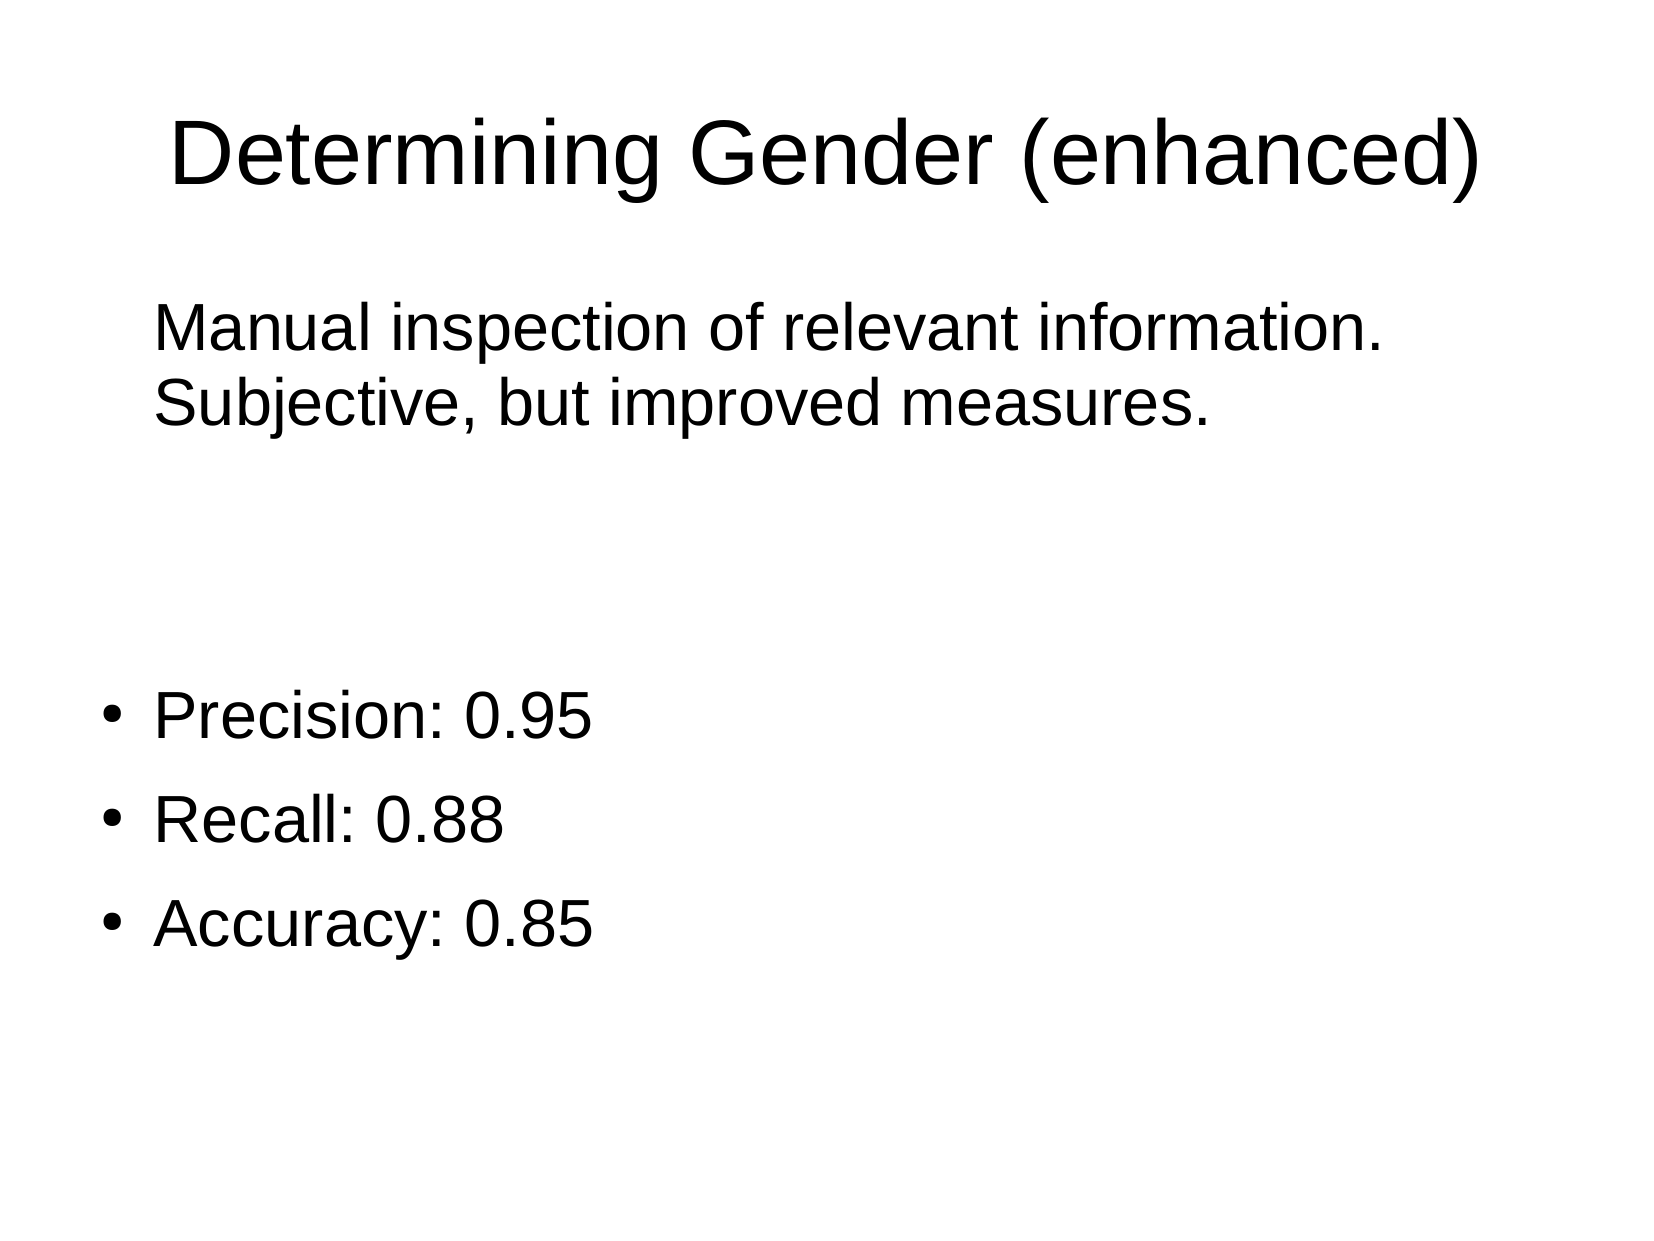

# Determining Gender (enhanced)
Manual inspection of relevant information. Subjective, but improved measures.
Precision: 0.95
Recall: 0.88
Accuracy: 0.85